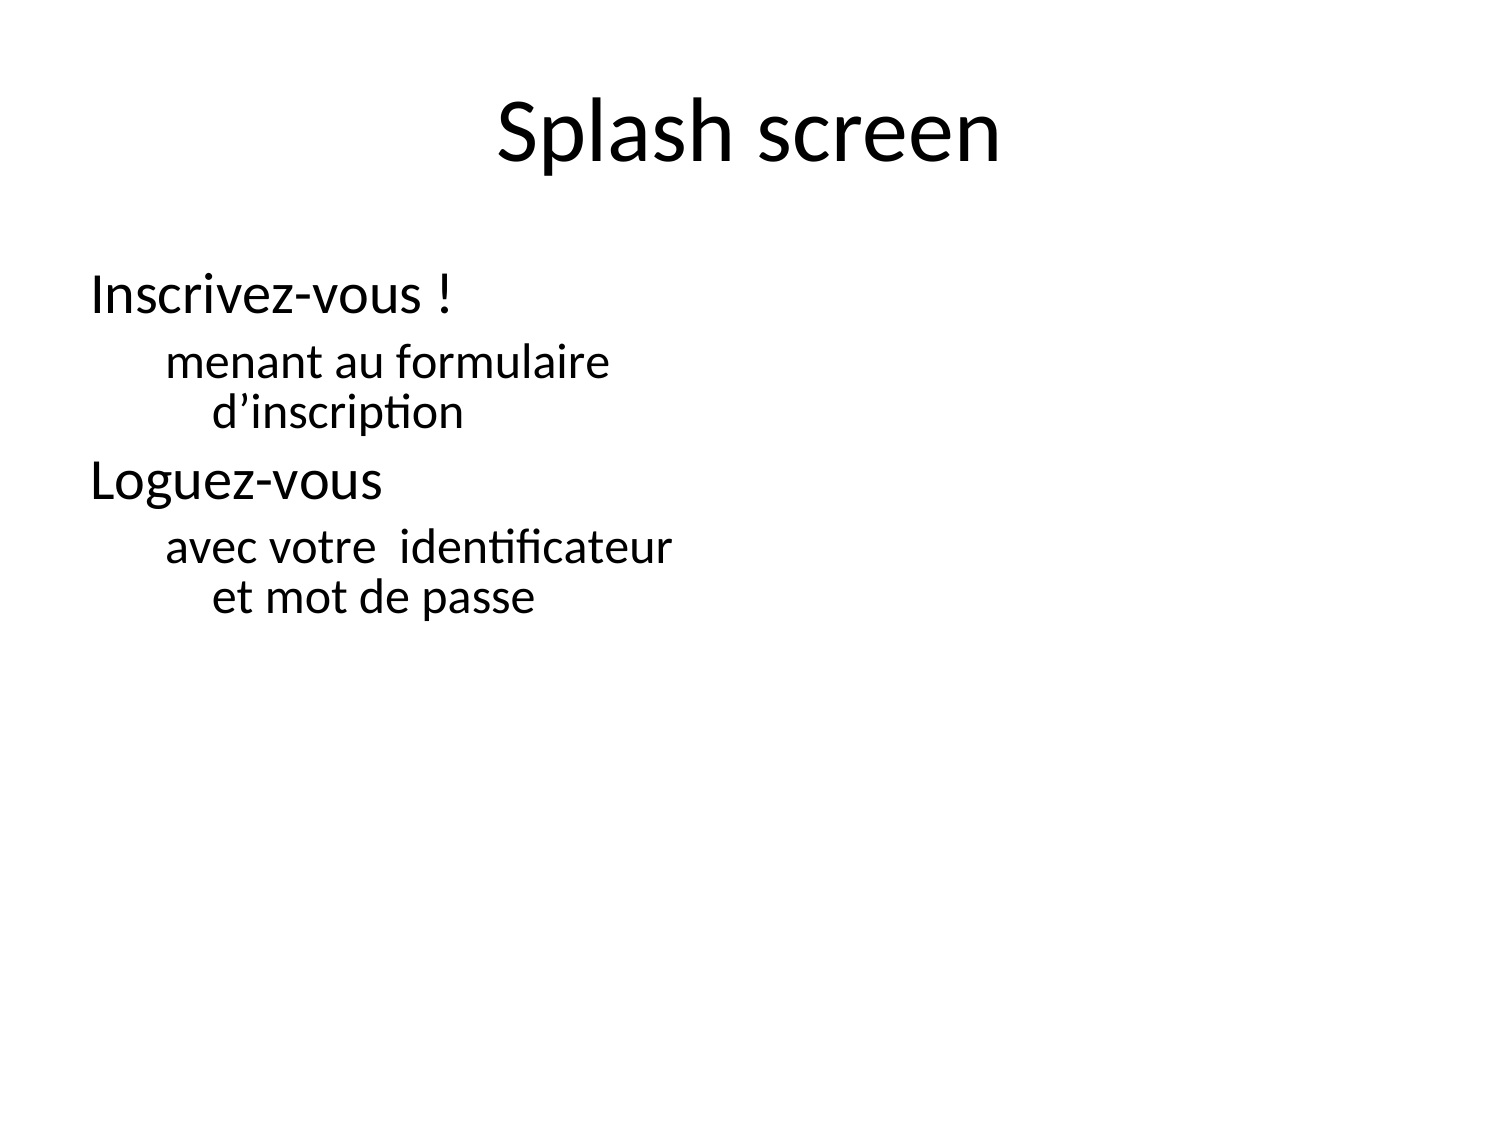

# Splash screen
Inscrivez-vous !
menant au formulaire d’inscription
Loguez-vous
avec votre identificateur et mot de passe